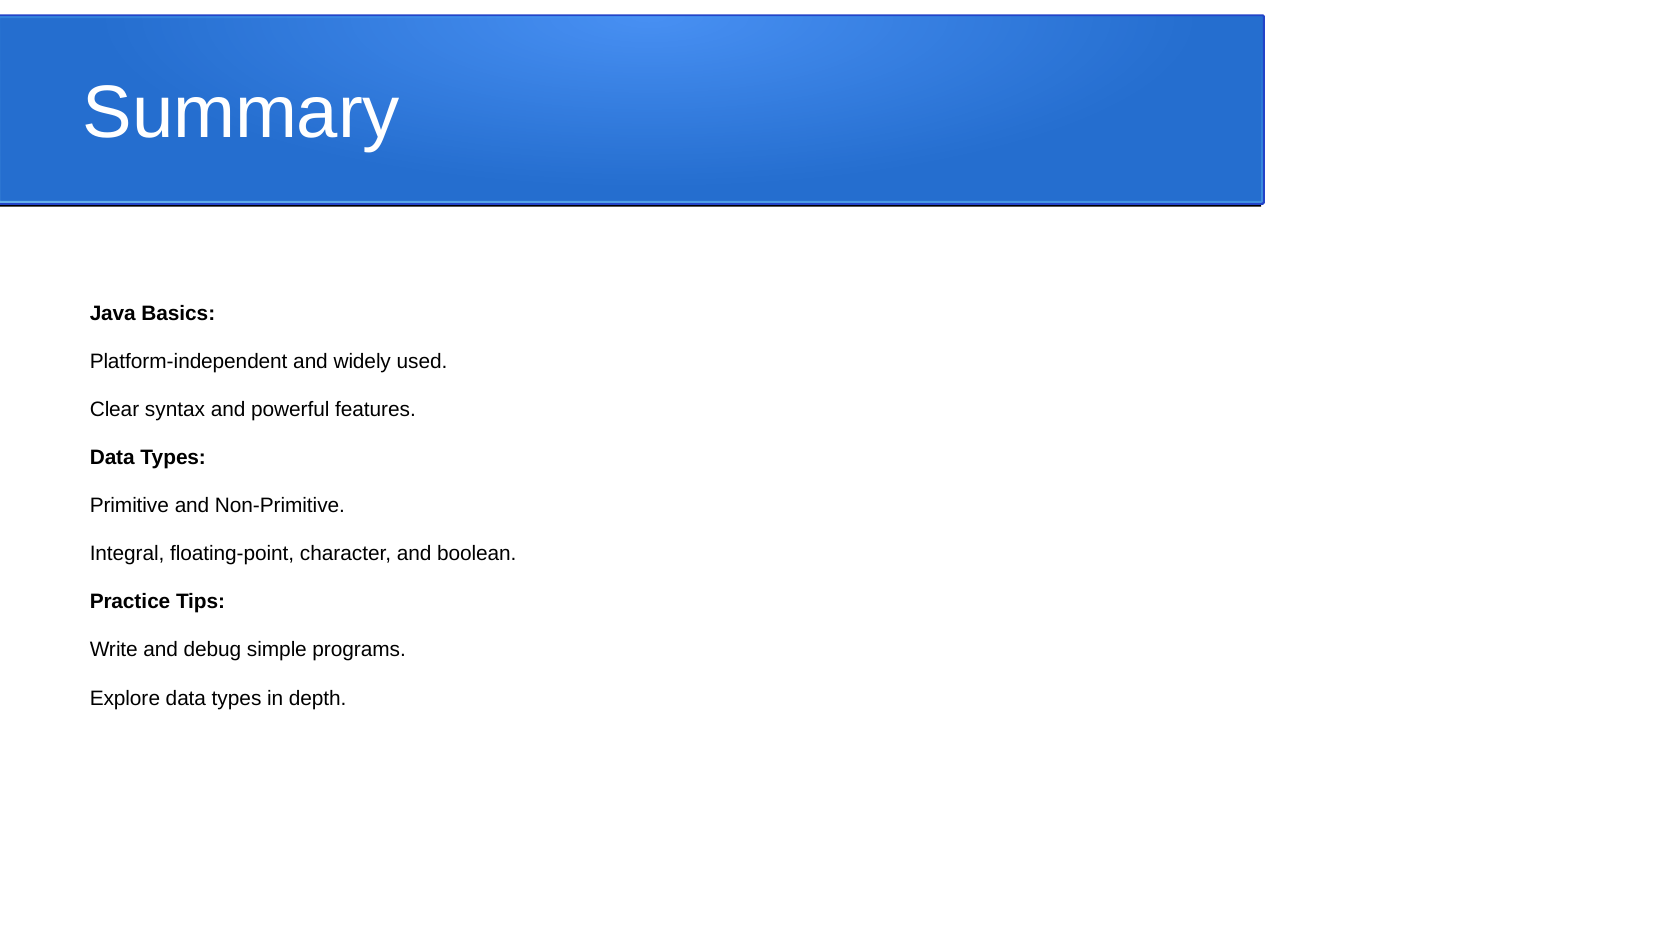

# Summary
Java Basics:
Platform-independent and widely used.
Clear syntax and powerful features.
Data Types:
Primitive and Non-Primitive.
Integral, floating-point, character, and boolean.
Practice Tips:
Write and debug simple programs.
Explore data types in depth.